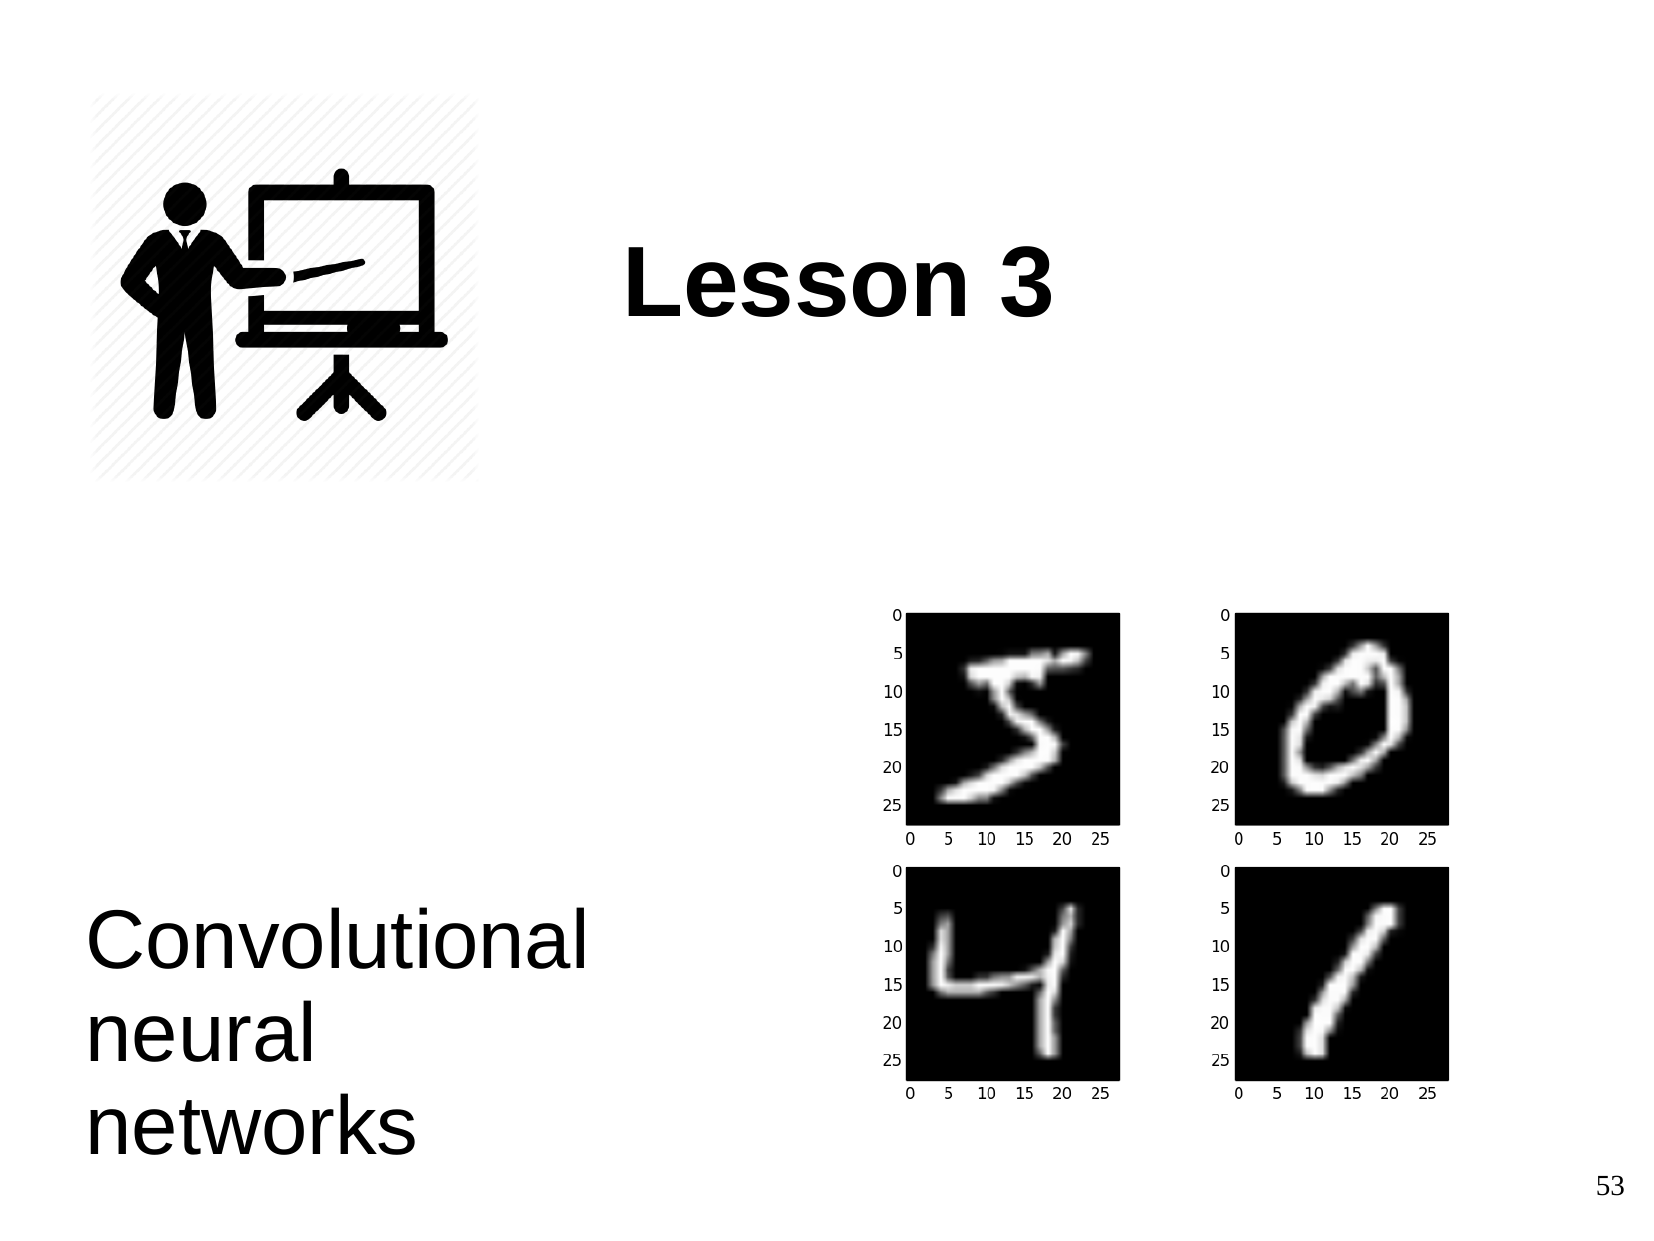

#
Lesson 3
Convolutional
neural
networks
53